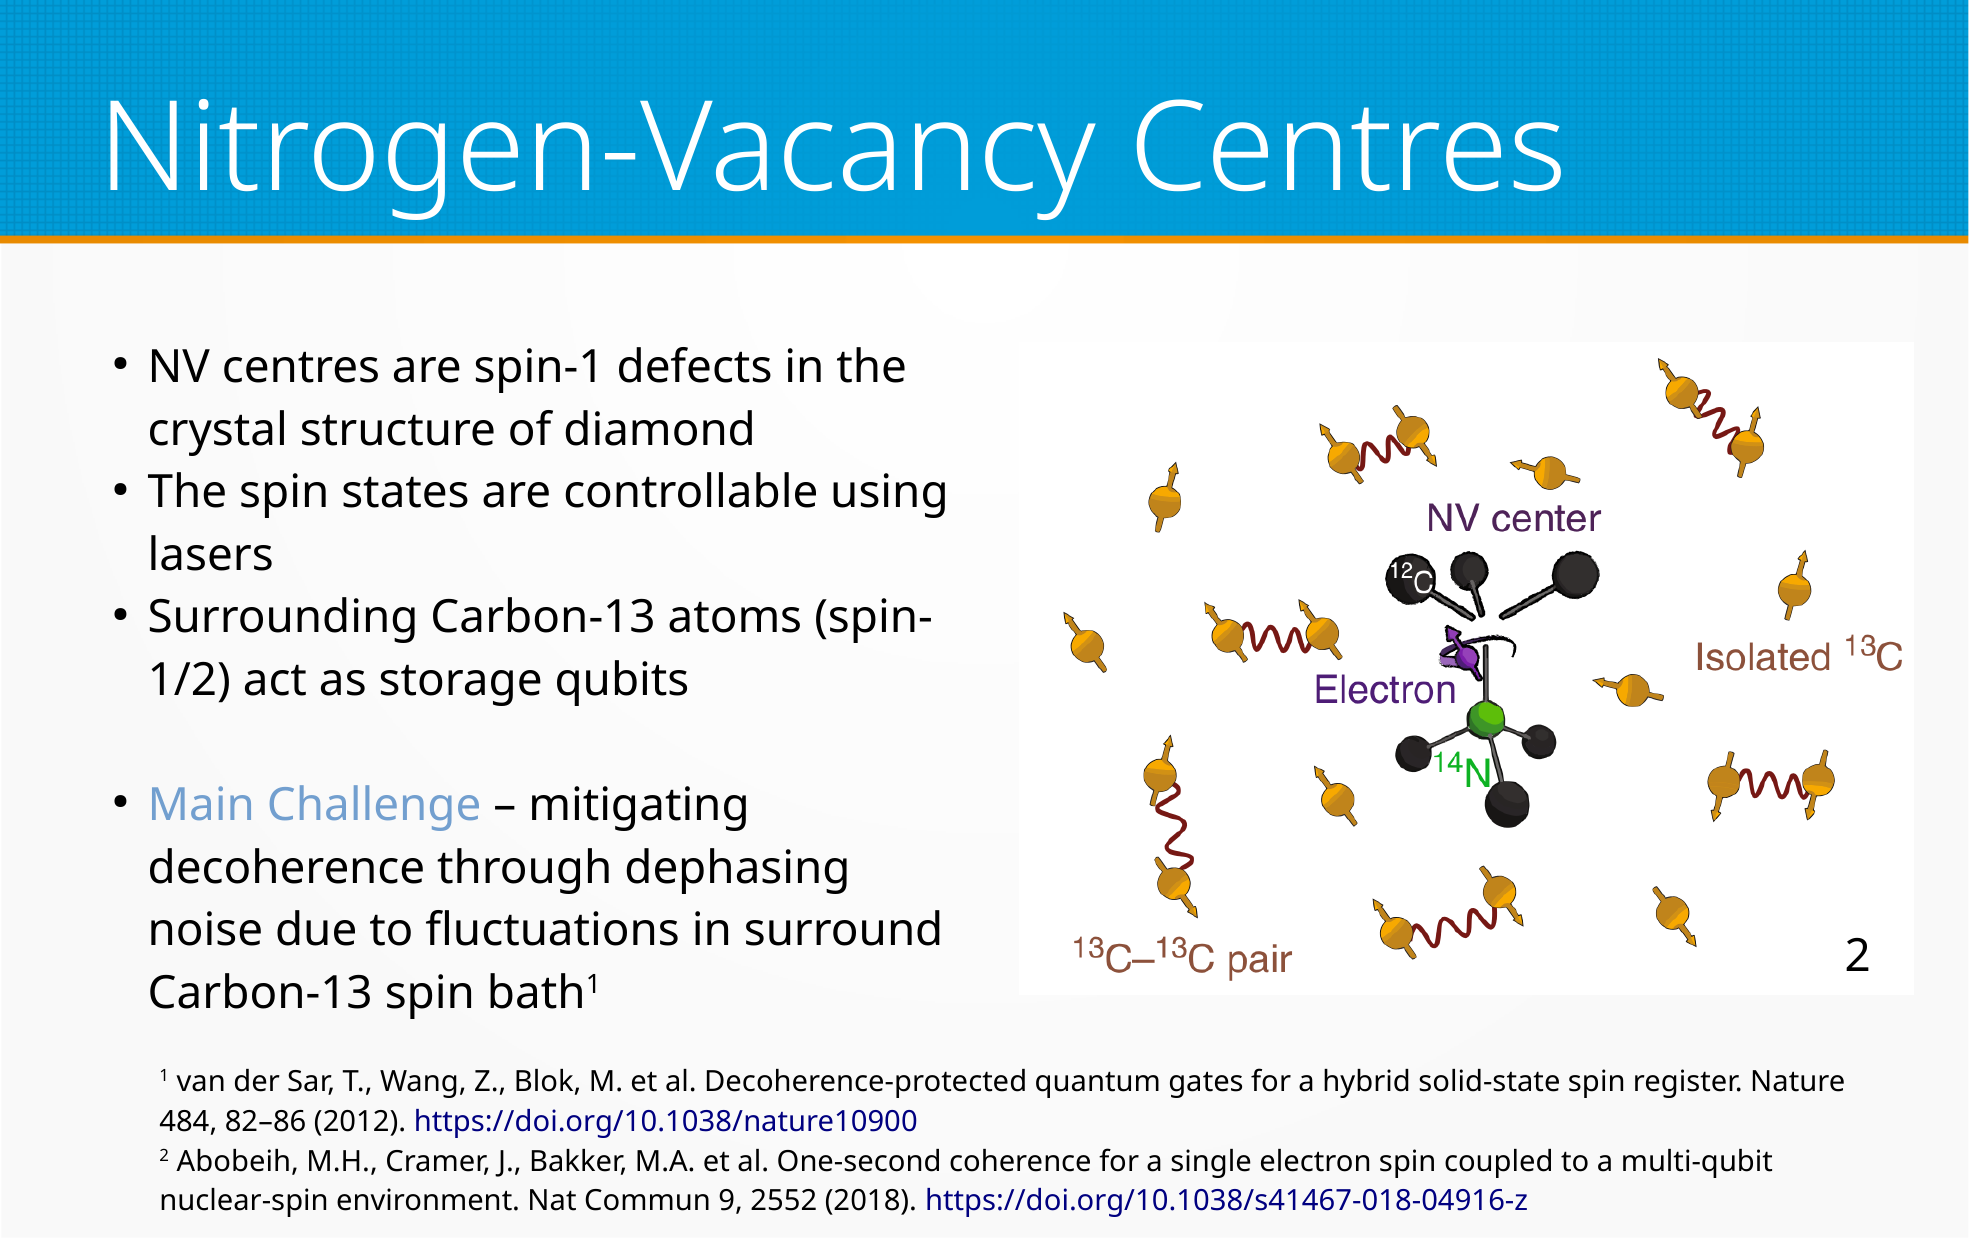

# Nitrogen-Vacancy Centres
NV centres are spin-1 defects in the crystal structure of diamond
The spin states are controllable using lasers
Surrounding Carbon-13 atoms (spin-1/2) act as storage qubits
Main Challenge – mitigating decoherence through dephasing noise due to fluctuations in surround Carbon-13 spin bath1
2
1 van der Sar, T., Wang, Z., Blok, M. et al. Decoherence-protected quantum gates for a hybrid solid-state spin register. Nature 484, 82–86 (2012). https://doi.org/10.1038/nature10900
2 Abobeih, M.H., Cramer, J., Bakker, M.A. et al. One-second coherence for a single electron spin coupled to a multi-qubit nuclear-spin environment. Nat Commun 9, 2552 (2018). https://doi.org/10.1038/s41467-018-04916-z